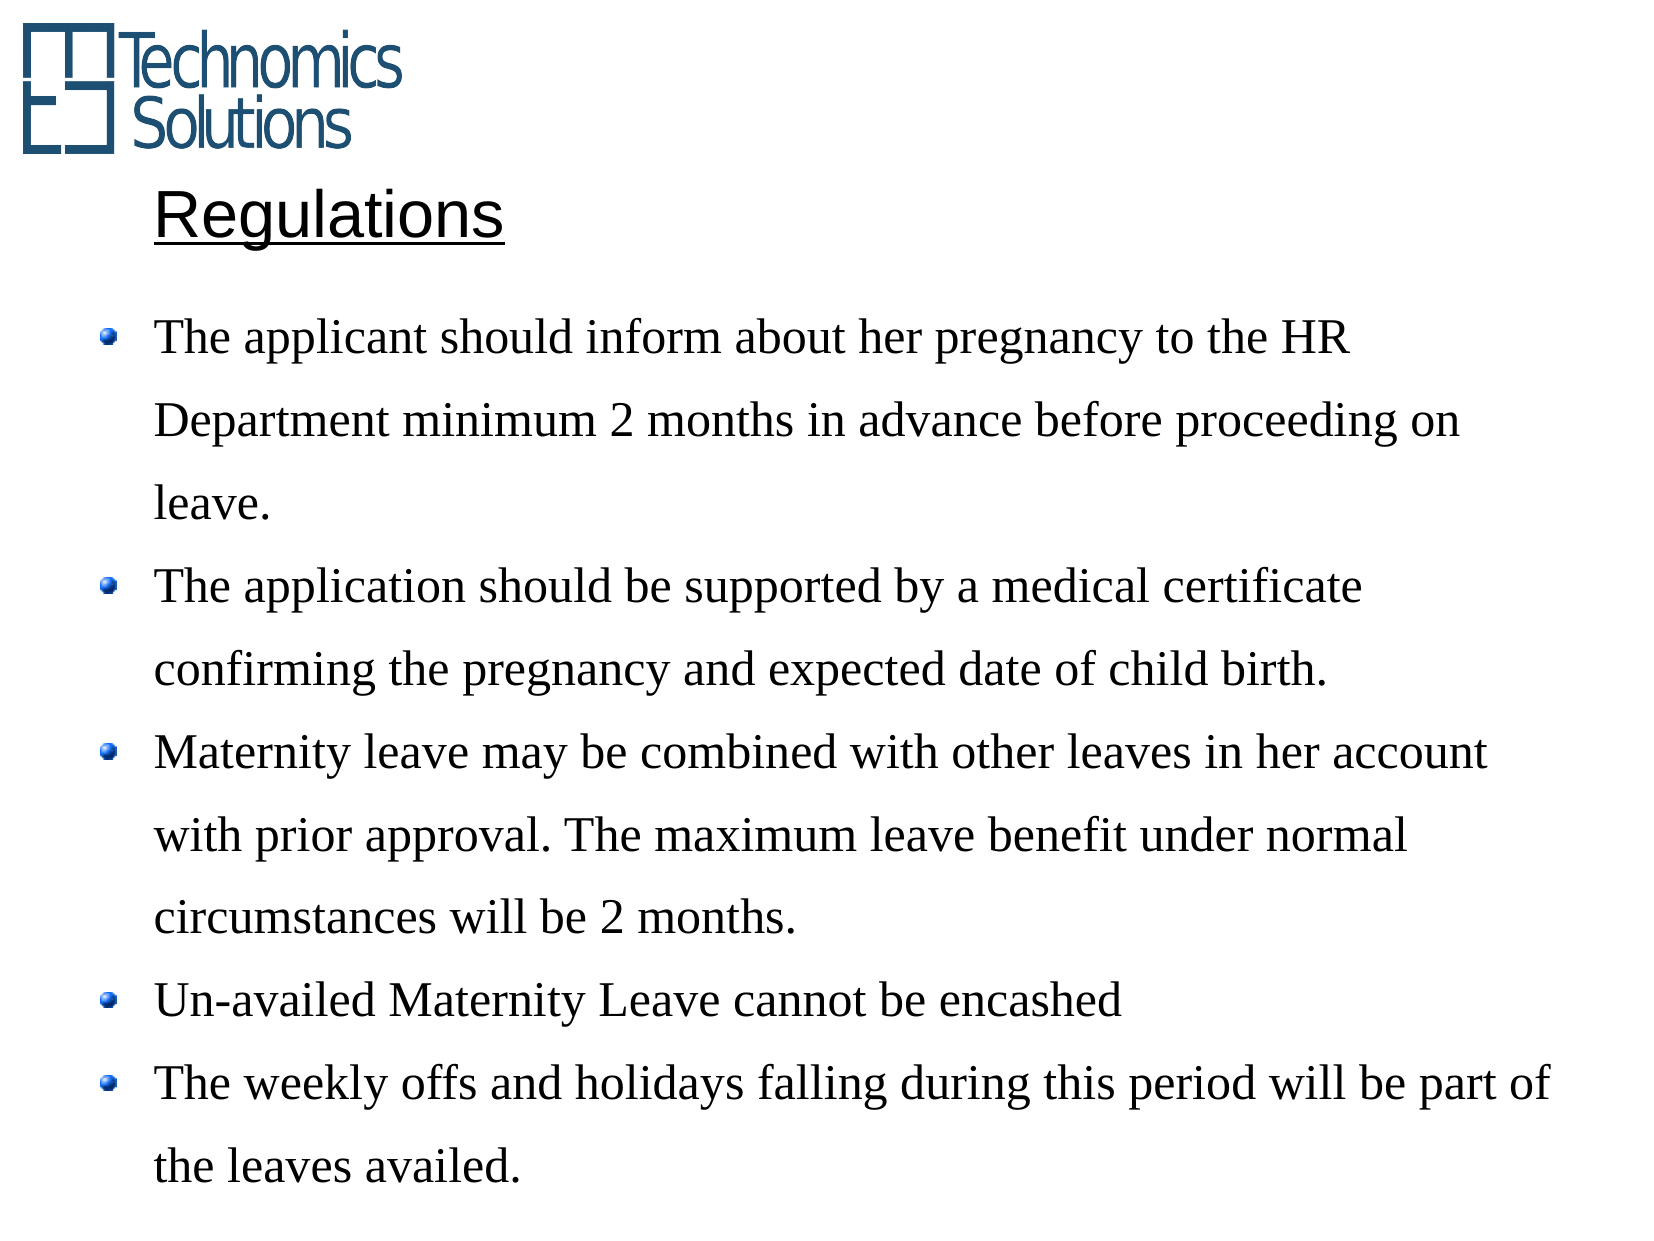

# Regulations
The applicant should inform about her pregnancy to the HR Department minimum 2 months in advance before proceeding on leave.
The application should be supported by a medical certificate confirming the pregnancy and expected date of child birth.
Maternity leave may be combined with other leaves in her account with prior approval. The maximum leave benefit under normal circumstances will be 2 months.
Un-availed Maternity Leave cannot be encashed
The weekly offs and holidays falling during this period will be part of the leaves availed.